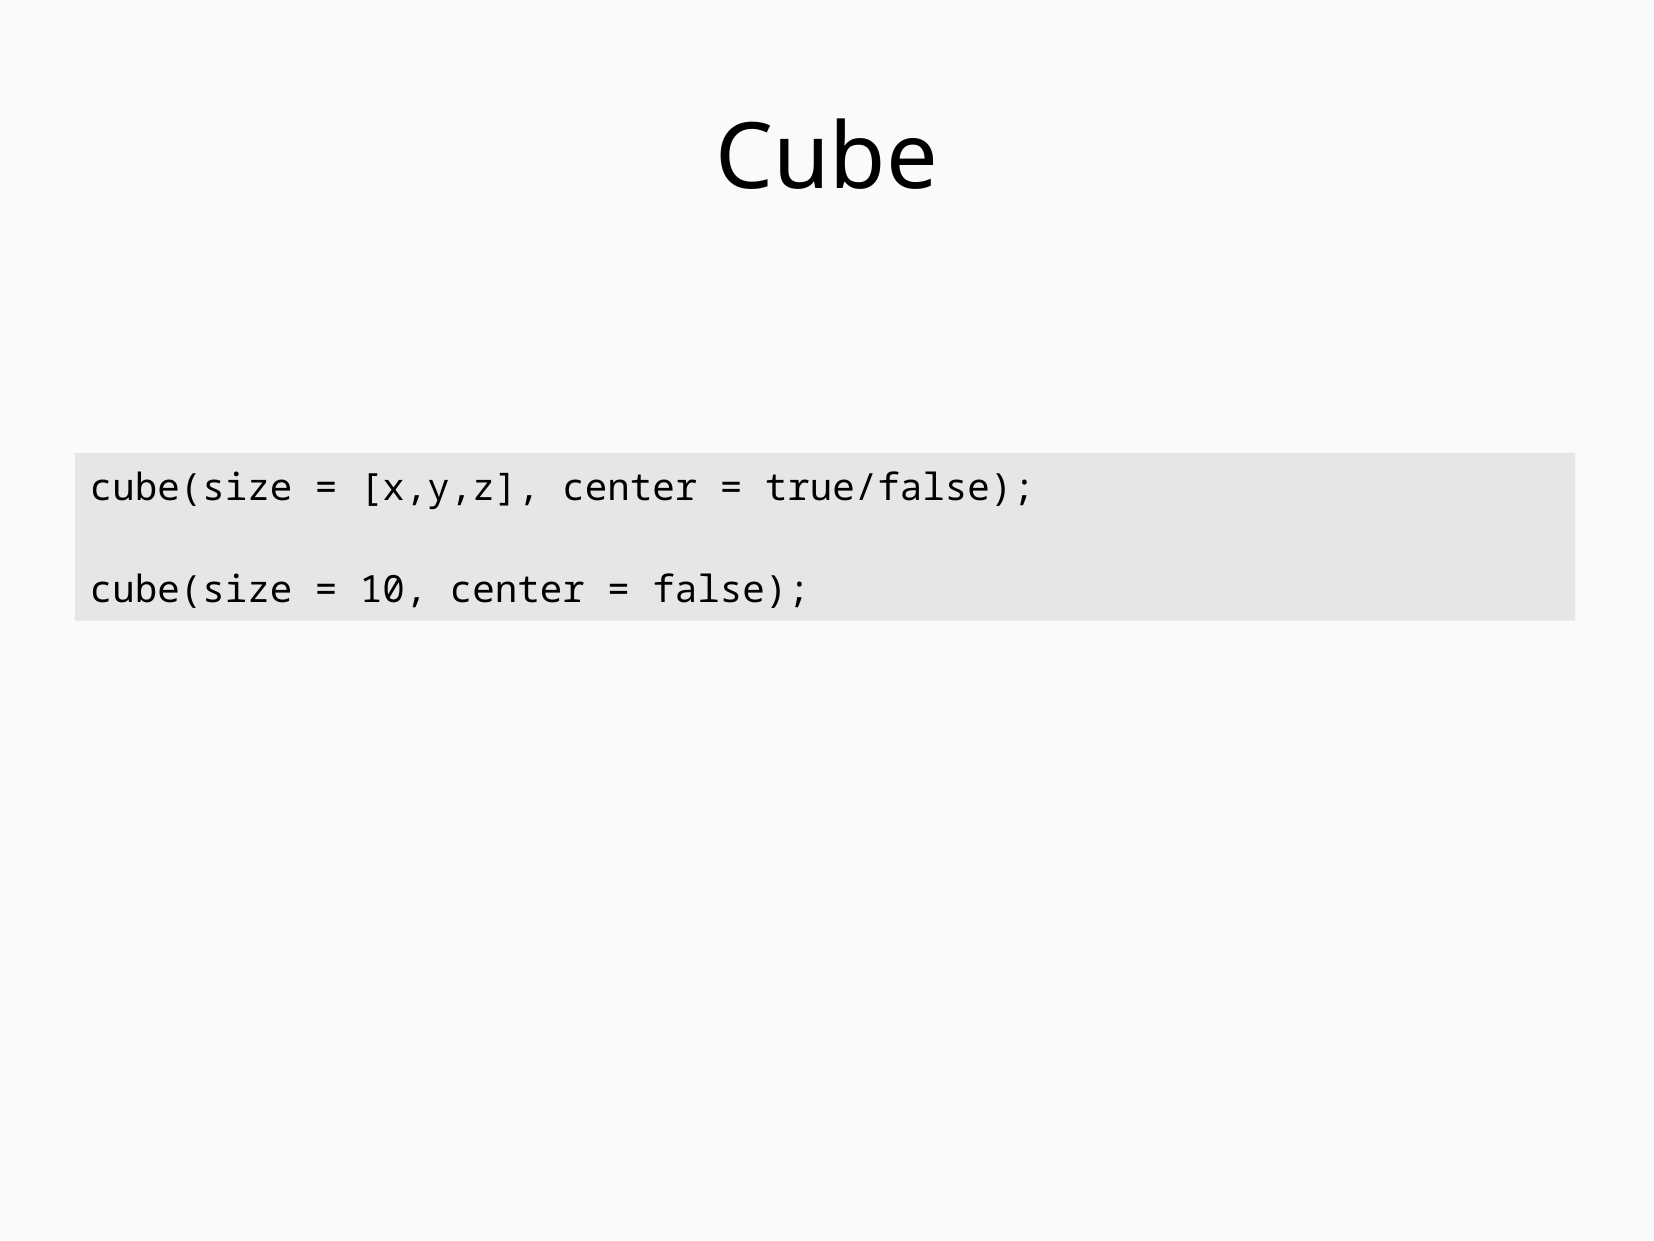

# Cube
cube(size = [x,y,z], center = true/false);
cube(size = 10, center = false);